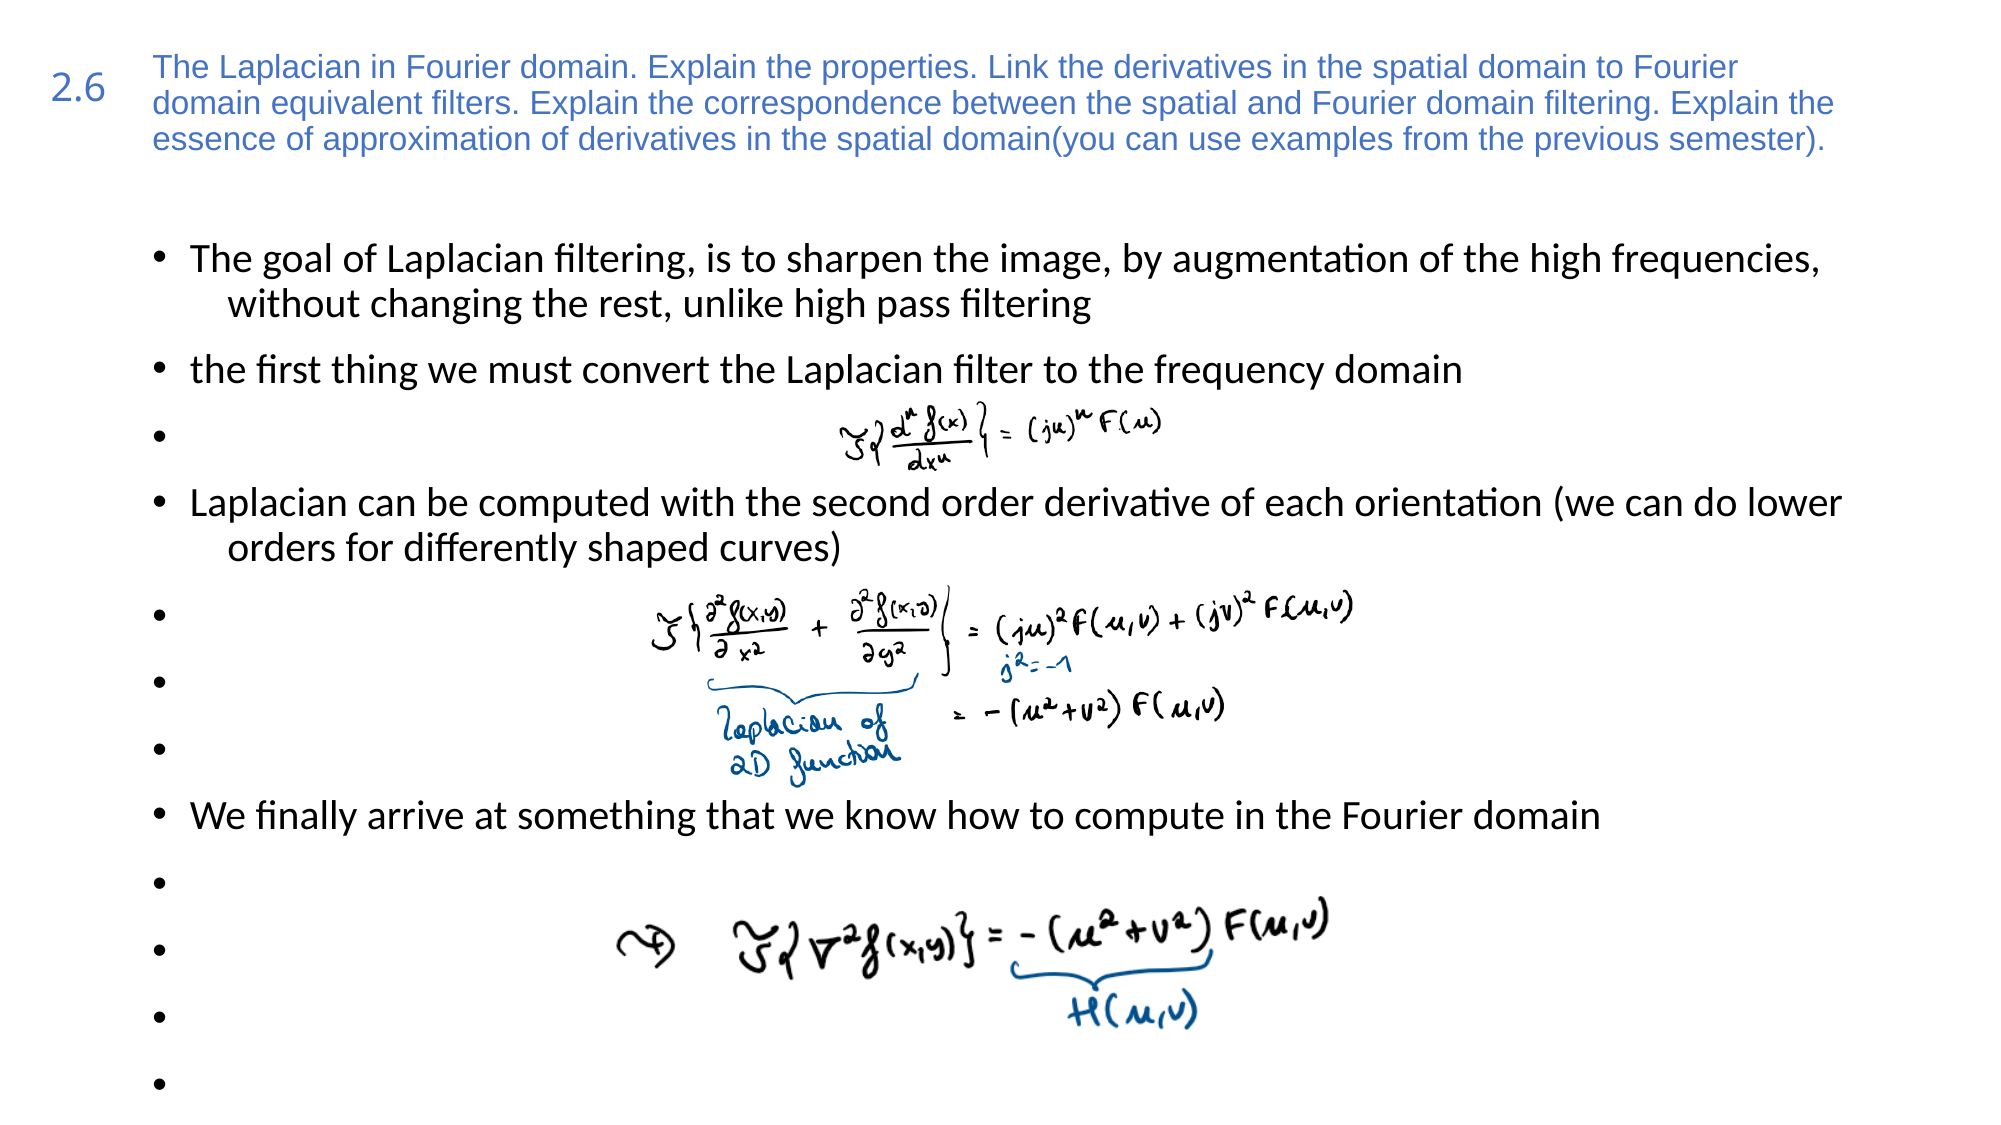

# The Laplacian in Fourier domain. Explain the properties. Link the derivatives in the spatial domain to Fourier domain equivalent filters. Explain the correspondence between the spatial and Fourier domain filtering. Explain the essence of approximation of derivatives in the spatial domain(you can use examples from the previous semester).
2.6
The goal of Laplacian filtering, is to sharpen the image, by augmentation of the high frequencies, without changing the rest, unlike high pass filtering
the first thing we must convert the Laplacian filter to the frequency domain
Laplacian can be computed with the second order derivative of each orientation (we can do lower orders for differently shaped curves)
We finally arrive at something that we know how to compute in the Fourier domain